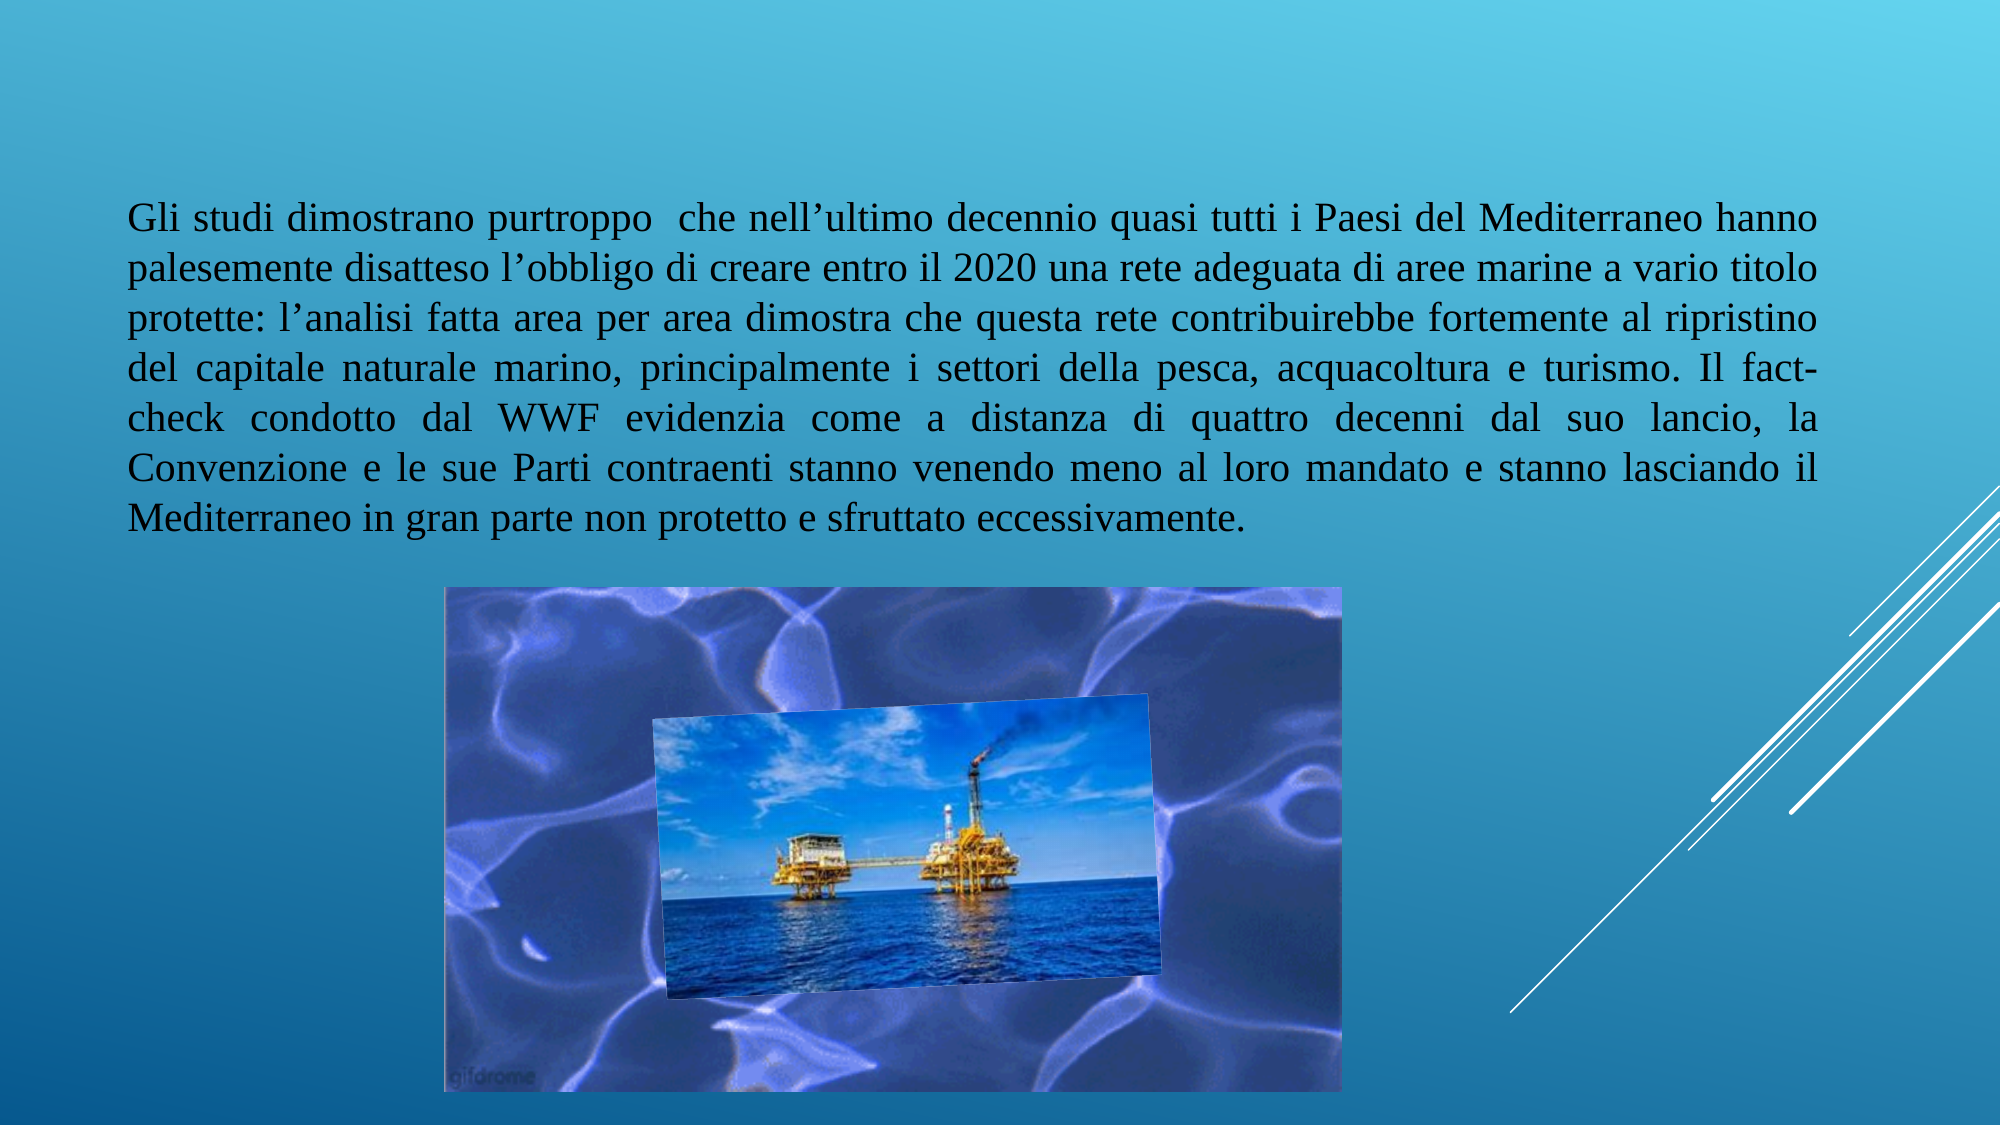

# Gli studi dimostrano purtroppo che nell’ultimo decennio quasi tutti i Paesi del Mediterraneo hanno palesemente disatteso l’obbligo di creare entro il 2020 una rete adeguata di aree marine a vario titolo protette: l’analisi fatta area per area dimostra che questa rete contribuirebbe fortemente al ripristino del capitale naturale marino, principalmente i settori della pesca, acquacoltura e turismo. Il fact-check condotto dal WWF evidenzia come a distanza di quattro decenni dal suo lancio, la Convenzione e le sue Parti contraenti stanno venendo meno al loro mandato e stanno lasciando il Mediterraneo in gran parte non protetto e sfruttato eccessivamente.